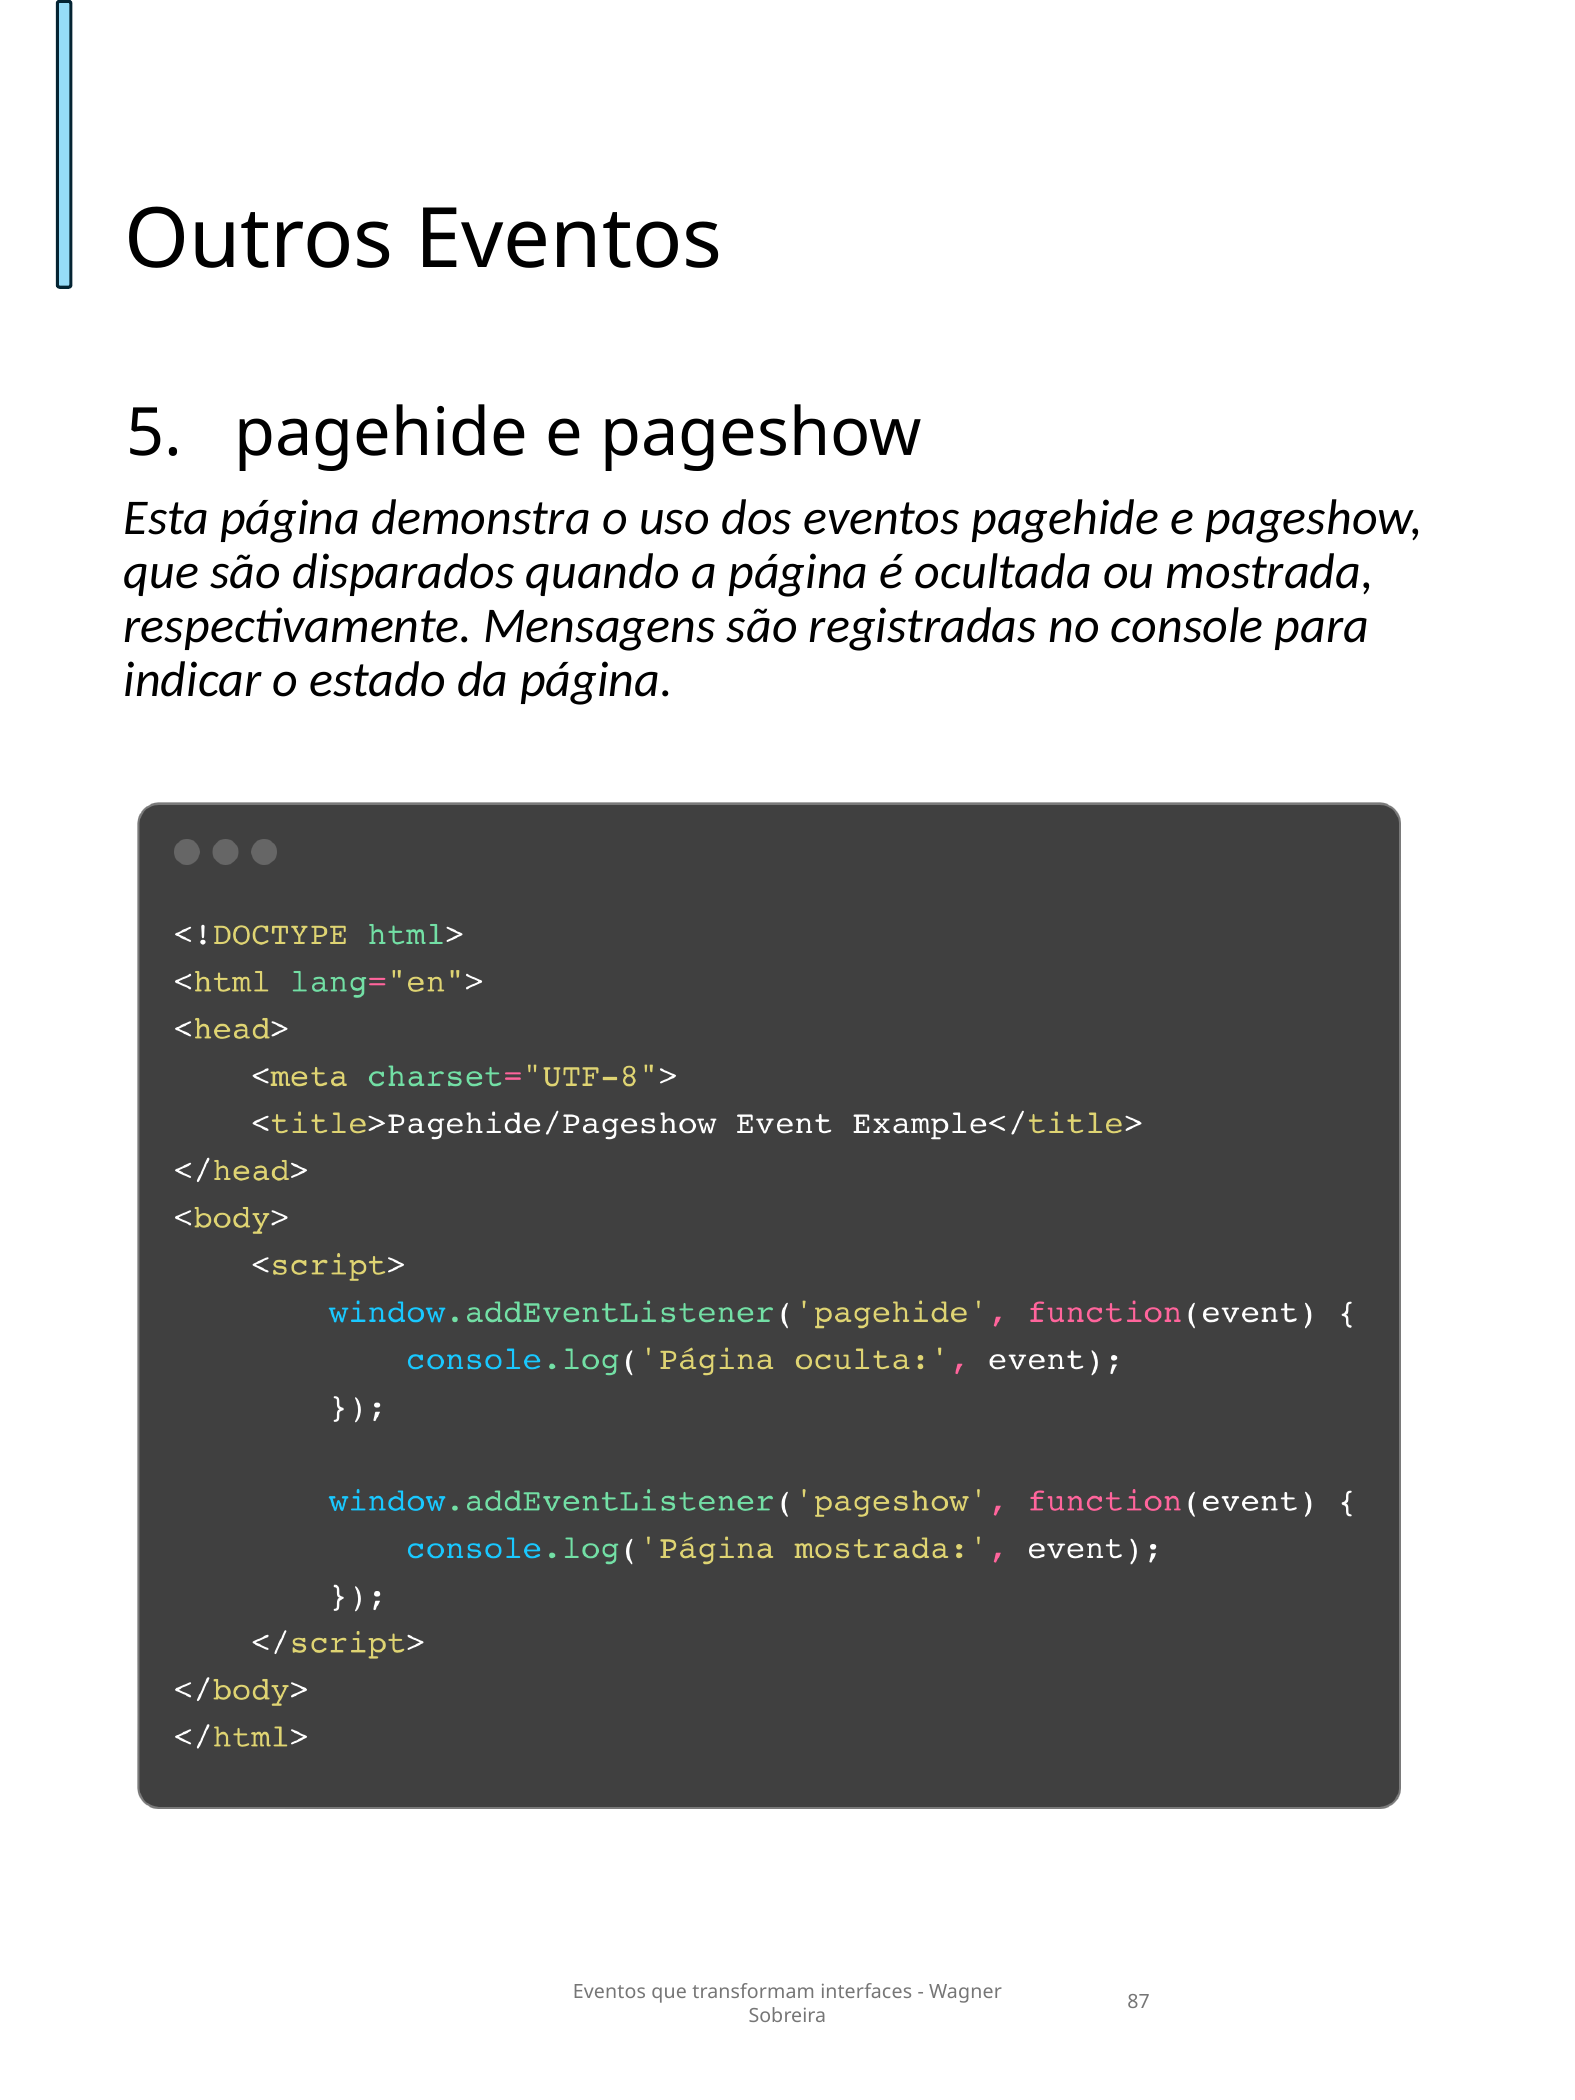

Outros Eventos
5.   pagehide e pageshow
Esta página demonstra o uso dos eventos pagehide e pageshow, que são disparados quando a página é ocultada ou mostrada, respectivamente. Mensagens são registradas no console para indicar o estado da página.
Eventos que transformam interfaces - Wagner Sobreira